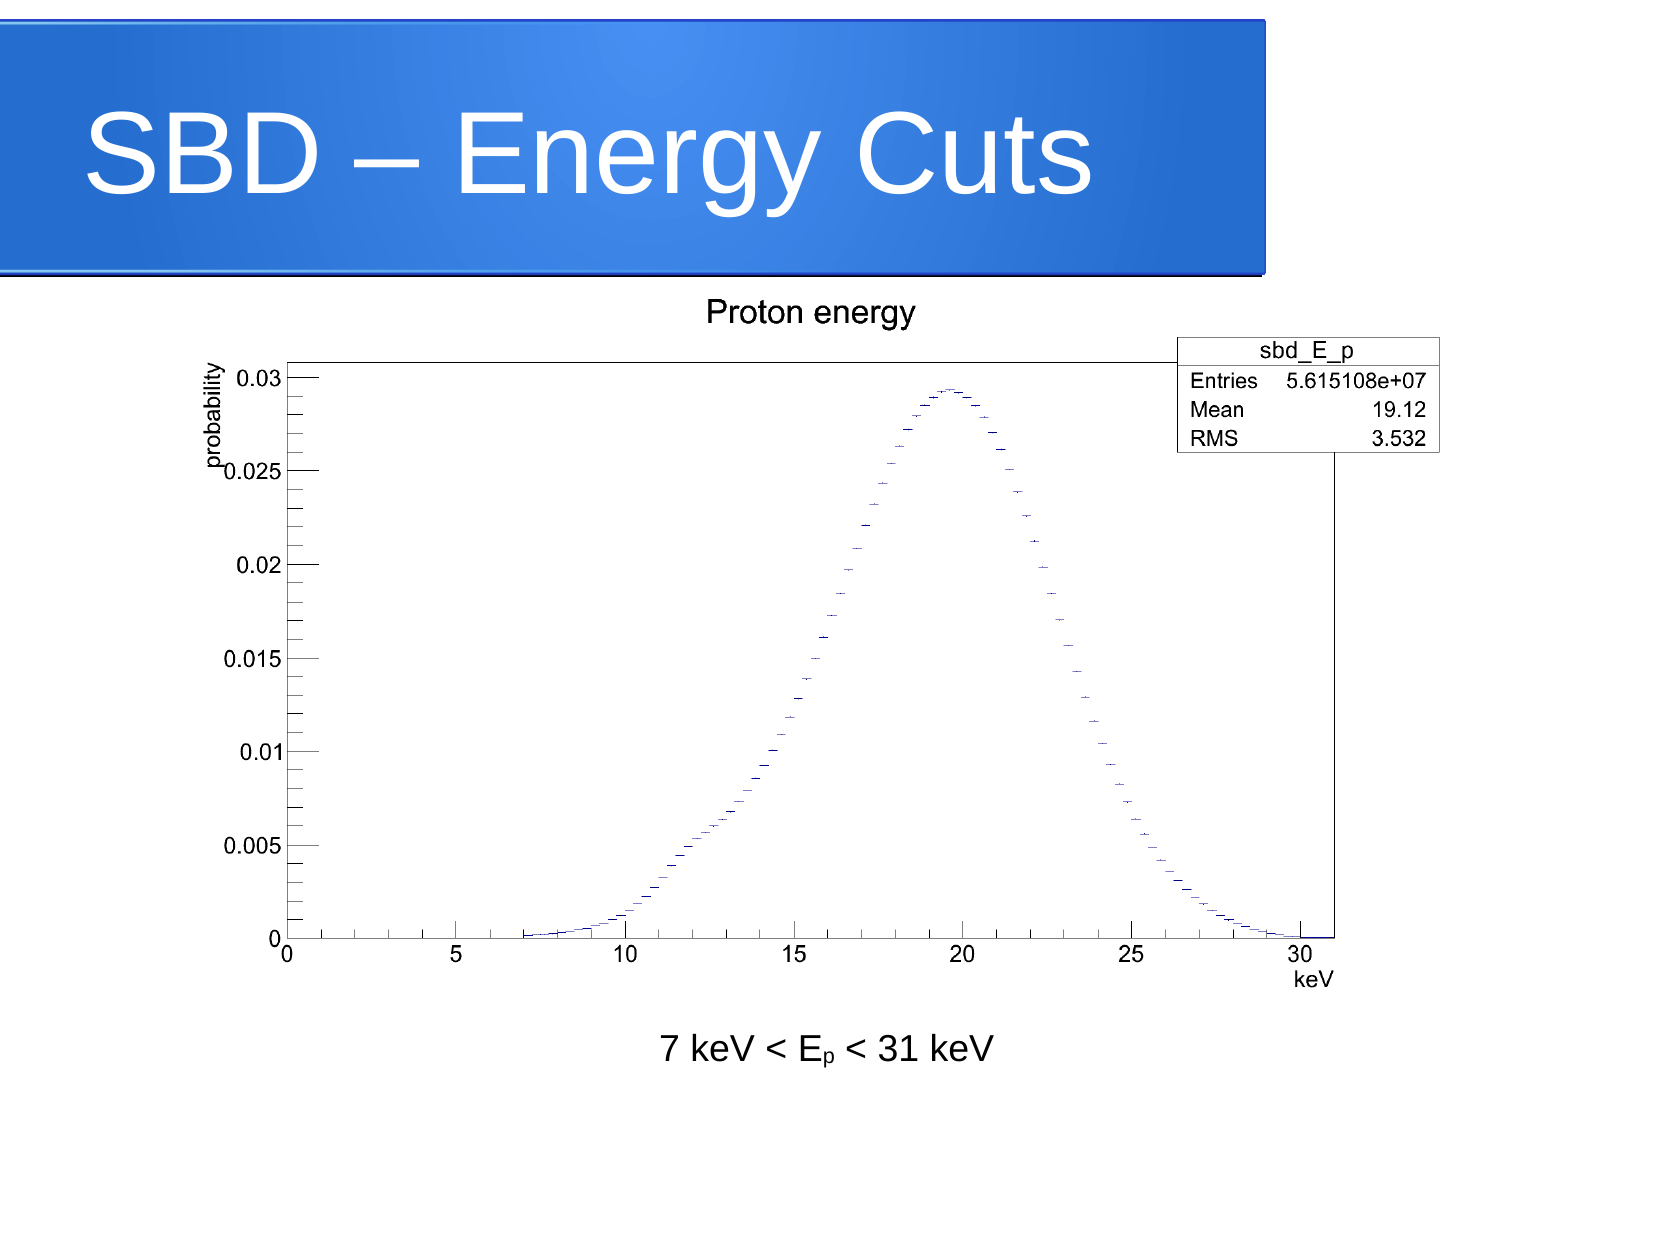

# SBD – Energy Cuts
7 keV < Ep < 31 keV